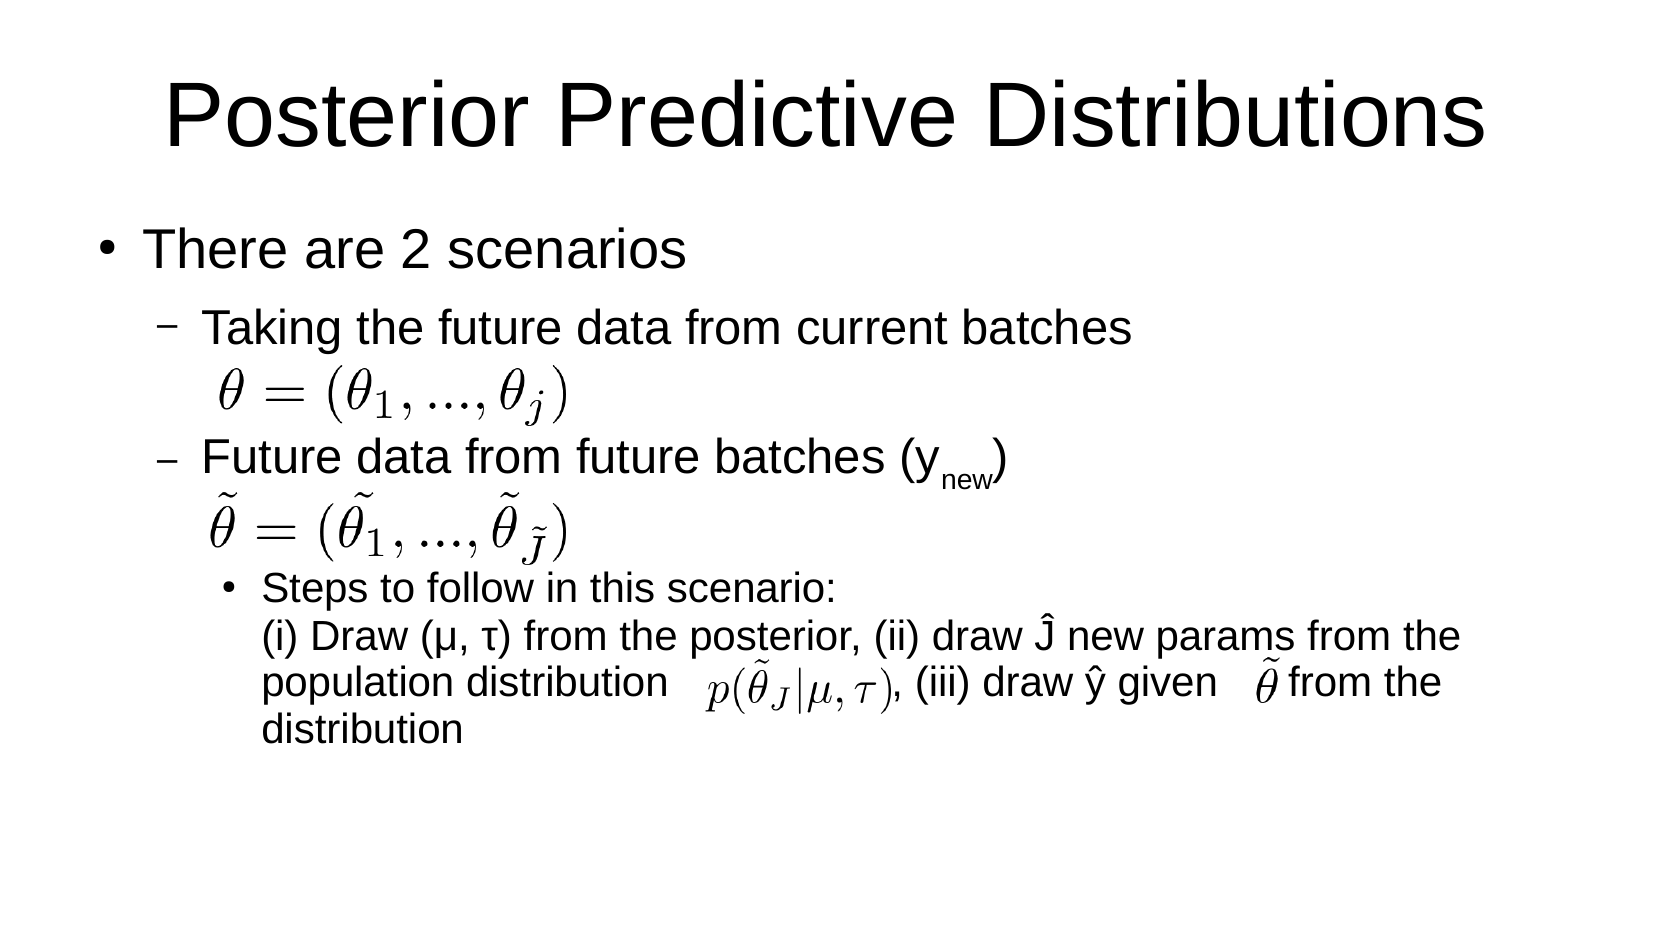

# Posterior Predictive Distributions
There are 2 scenarios
Taking the future data from current batches
Future data from future batches (ynew)
Steps to follow in this scenario:
(i) Draw (μ, τ) from the posterior, (ii) draw Ĵ new params from the population distribution , (iii) draw ŷ given from the distribution